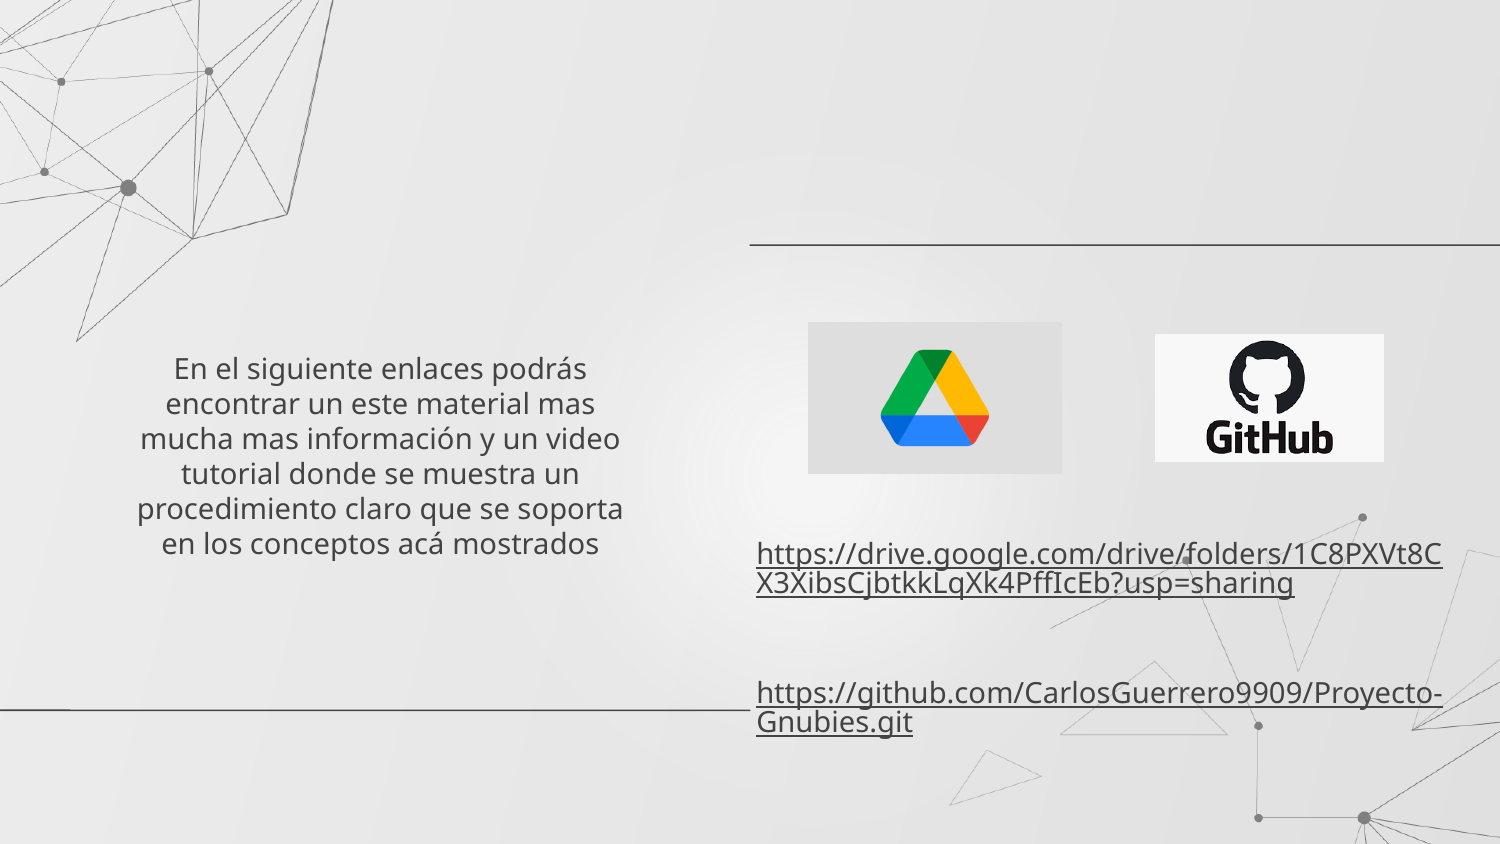

# En el siguiente enlaces podrás encontrar un este material mas mucha mas información y un video tutorial donde se muestra un procedimiento claro que se soporta en los conceptos acá mostrados
https://drive.google.com/drive/folders/1C8PXVt8CX3XibsCjbtkkLqXk4PffIcEb?usp=sharing
https://github.com/CarlosGuerrero9909/Proyecto-Gnubies.git